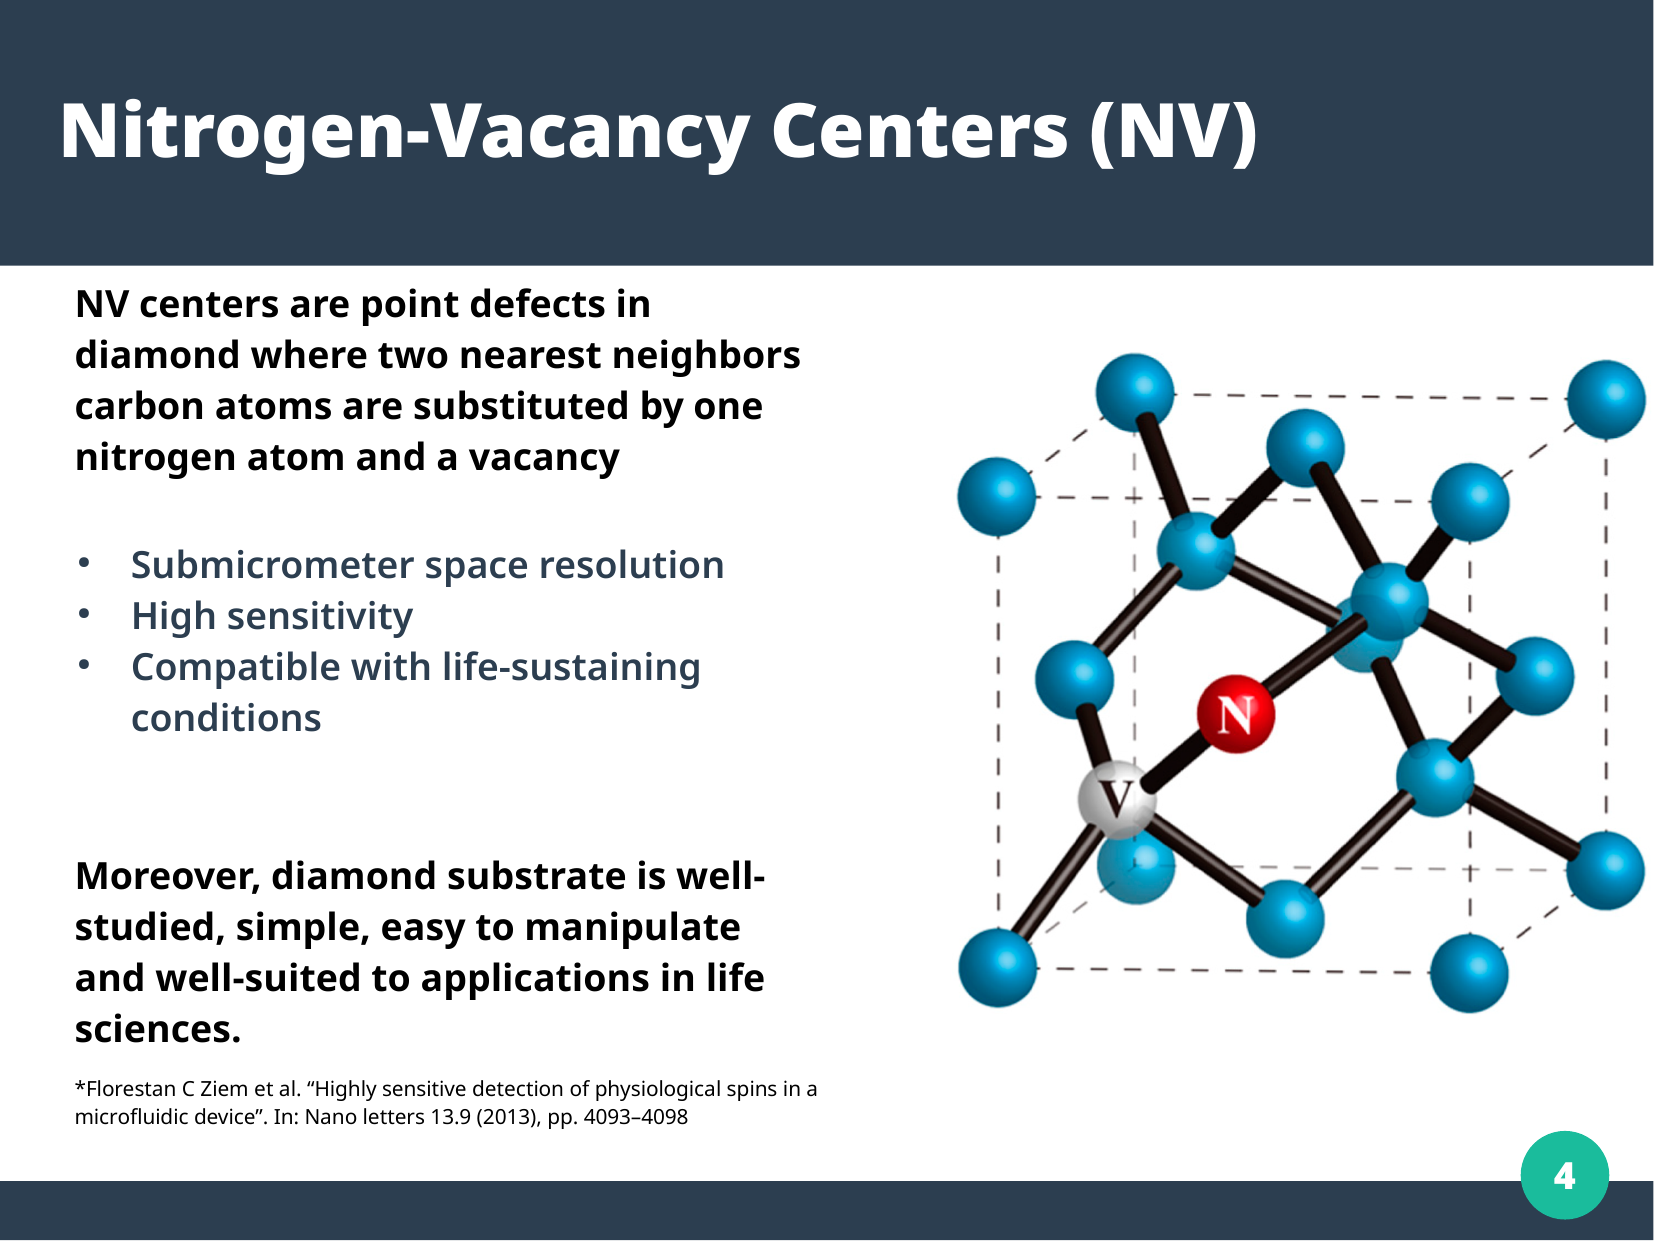

# Nitrogen-Vacancy Centers (NV)
NV centers are point defects in diamond where two nearest neighbors carbon atoms are substituted by one nitrogen atom and a vacancy
Moreover, diamond substrate is well-studied, simple, easy to manipulate and well-suited to applications in life sciences.
Submicrometer space resolution
High sensitivity
Compatible with life-sustaining conditions
*Florestan C Ziem et al. “Highly sensitive detection of physiological spins in a microfluidic device”. In: Nano letters 13.9 (2013), pp. 4093–4098
4